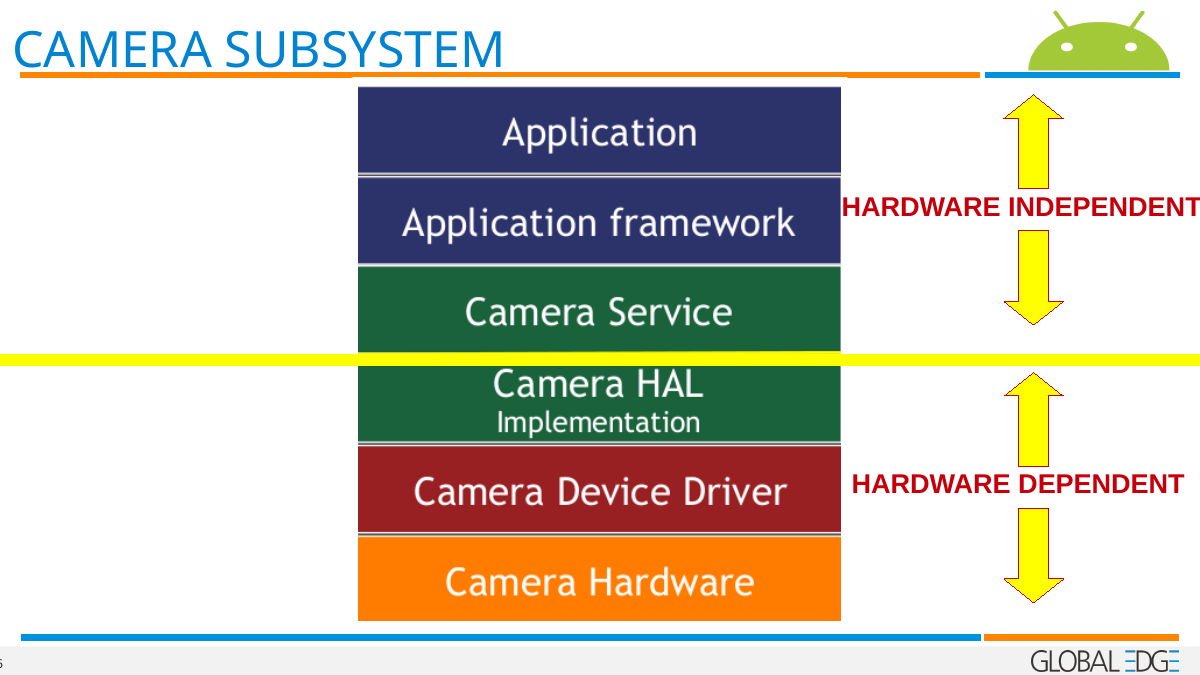

# CAMERA SUBSYSTEM
HARDWARE INDEPENDENT
HARDWARE DEPENDENT